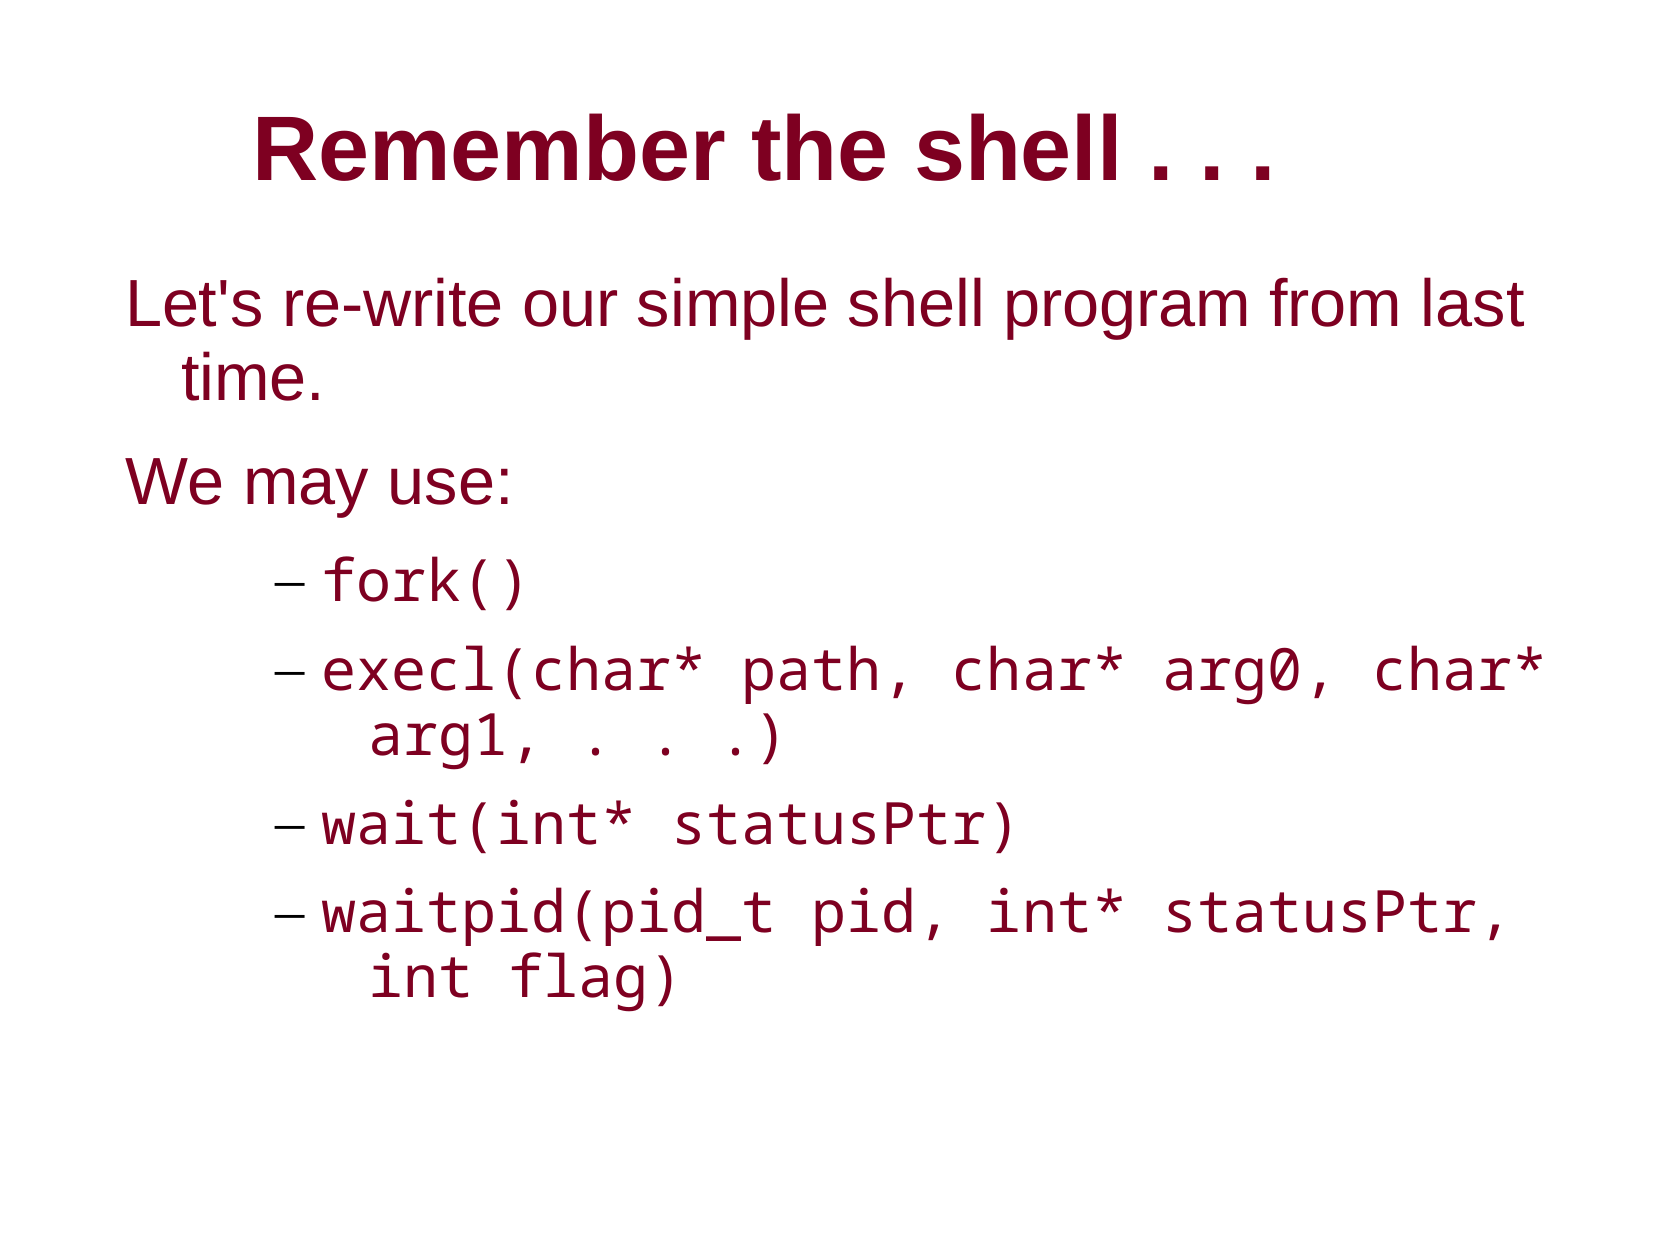

# Remember the shell . . .
Let's re-write our simple shell program from last time.
We may use:
fork()
execl(char* path, char* arg0, char* arg1, . . .)
wait(int* statusPtr)
waitpid(pid_t pid, int* statusPtr, int flag)